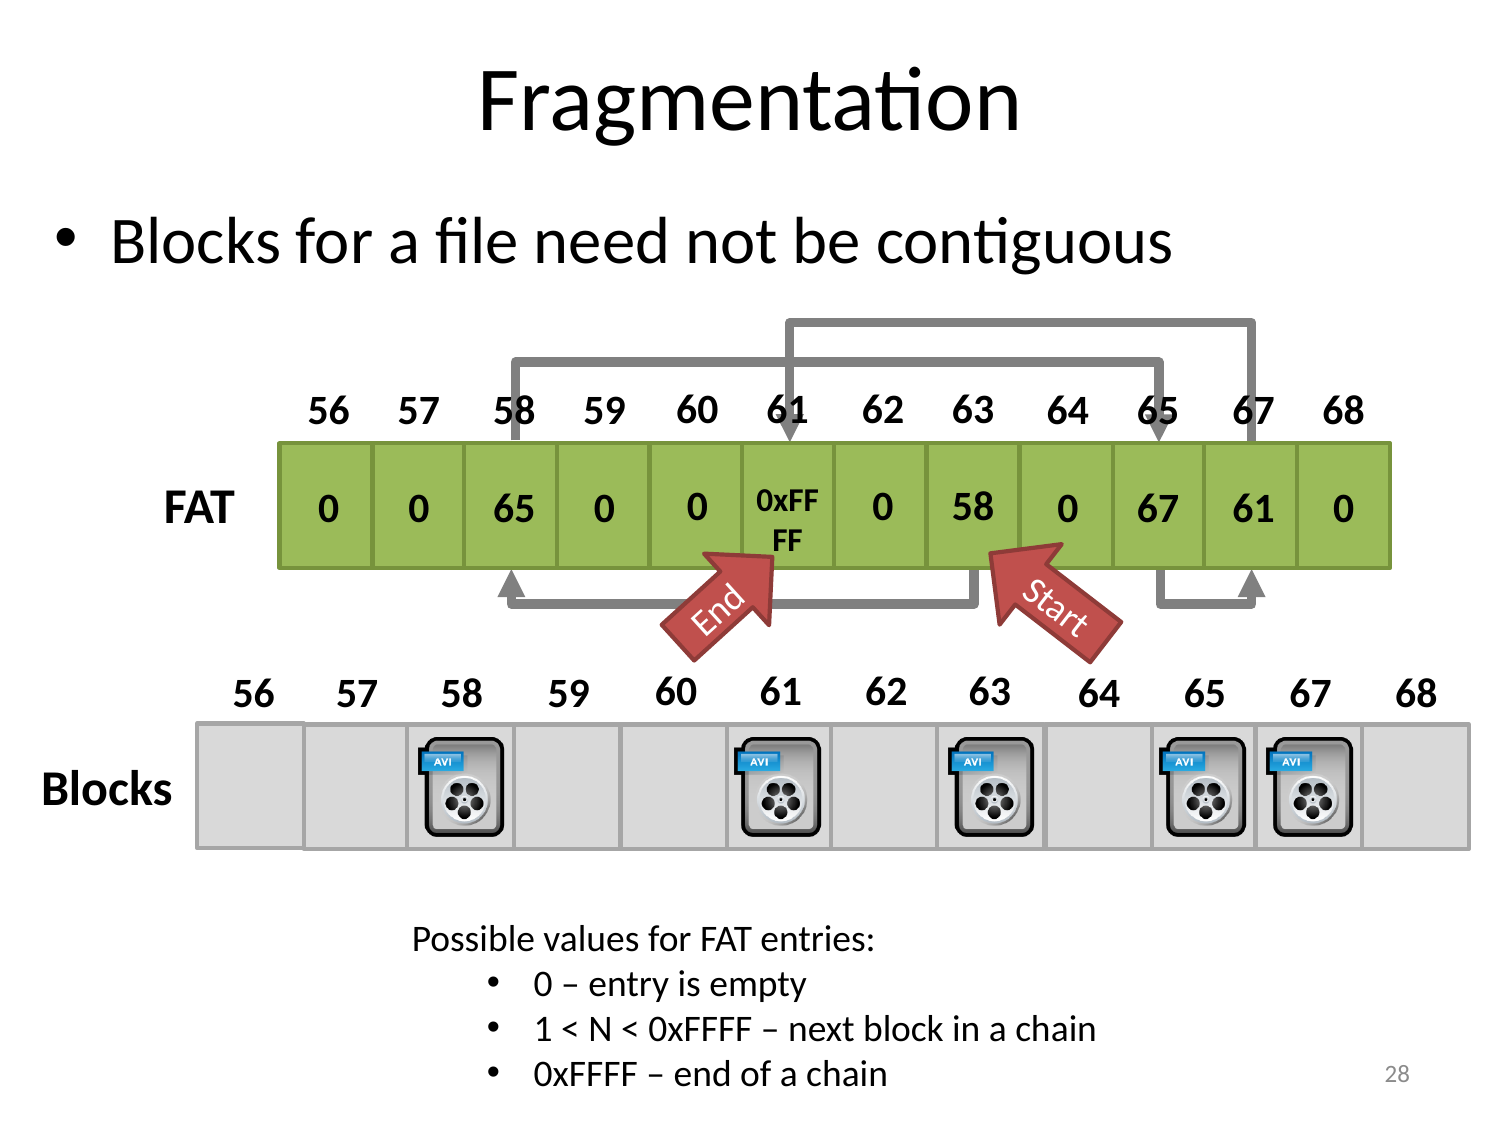

# Fragmentation
Blocks for a file need not be contiguous
60
61
62
63
56
57
58
59
64
65
67
68
FAT
0
0xFFFF
0
58
0
0
65
0
0
67
61
0
Start
End
60
61
62
63
56
57
58
59
64
65
67
68
Blocks
Possible values for FAT entries:
0 – entry is empty
1 < N < 0xFFFF – next block in a chain
0xFFFF – end of a chain